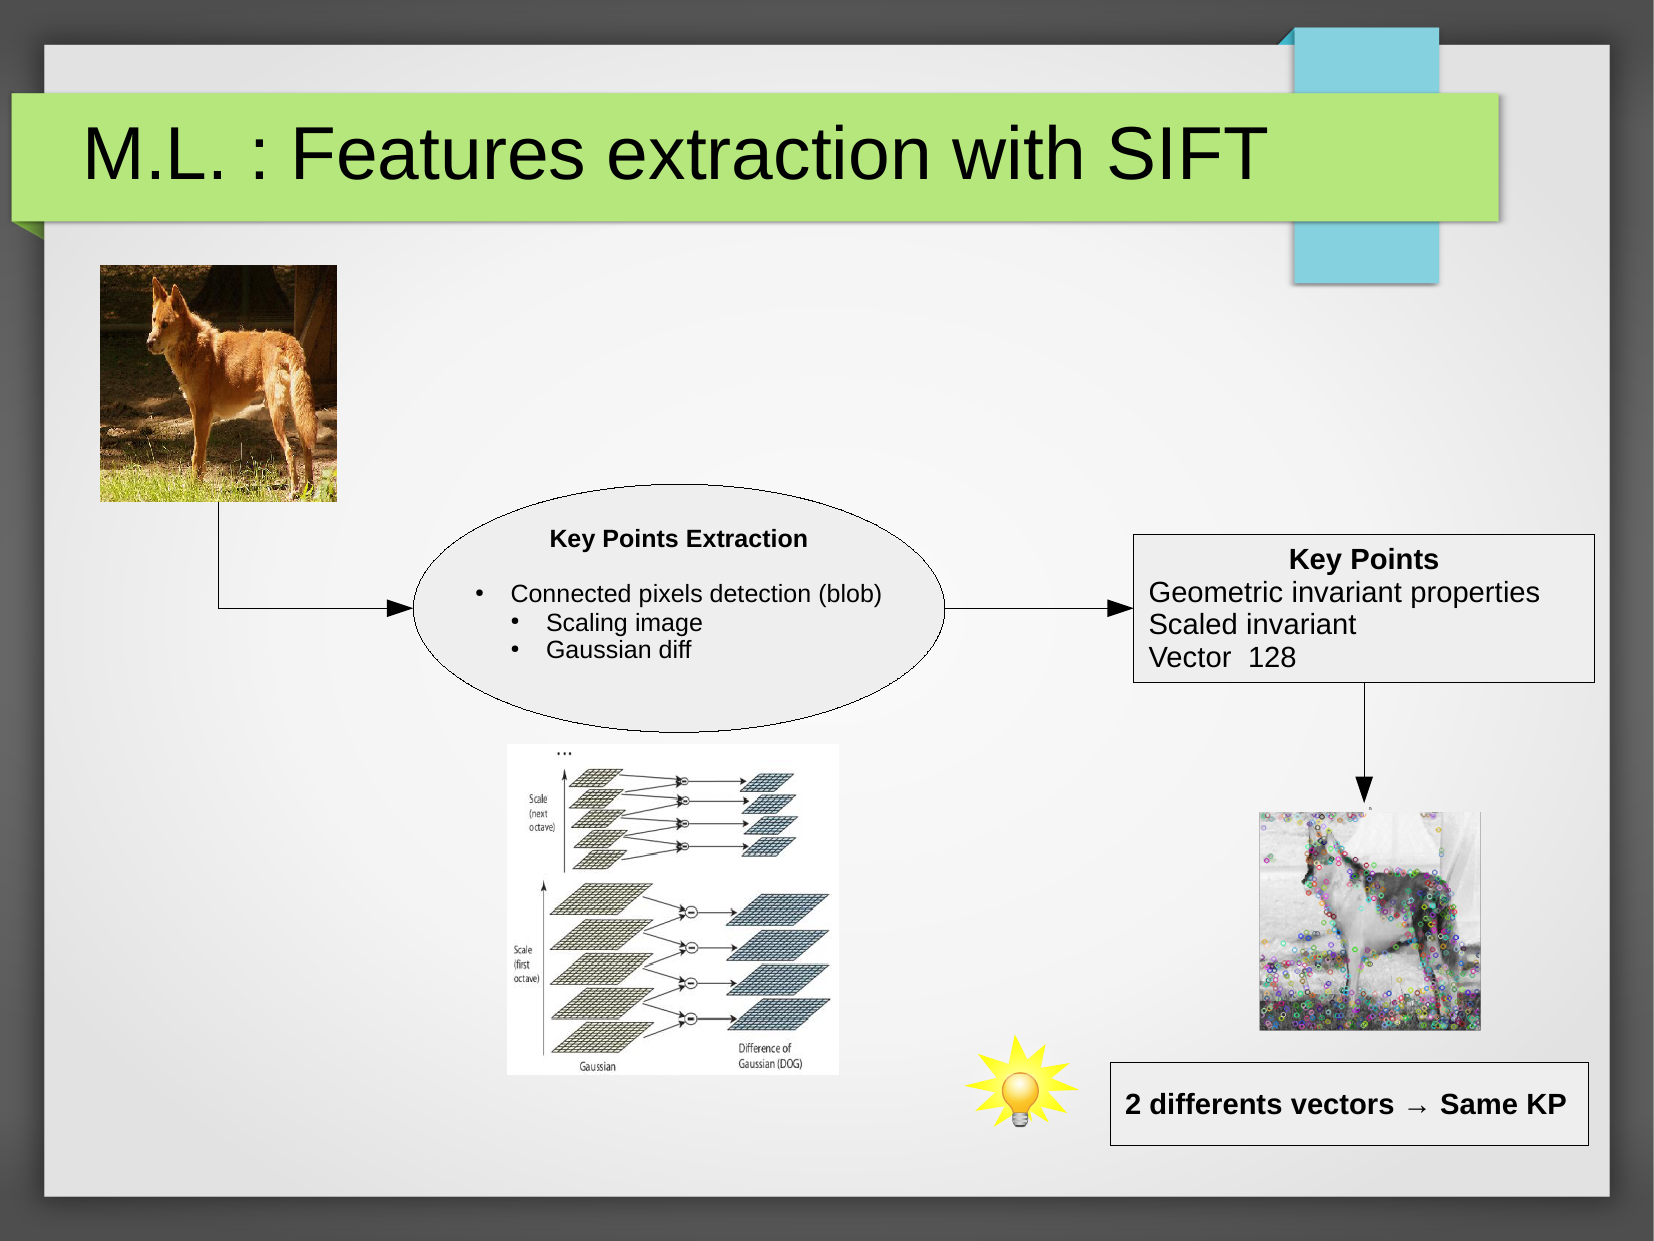

# M.L. : Features extraction with SIFT
Key Points Extraction
Connected pixels detection (blob)
Scaling image
Gaussian diff
Key Points
Geometric invariant properties
Scaled invariant
Vector  128
2 differents vectors → Same KP